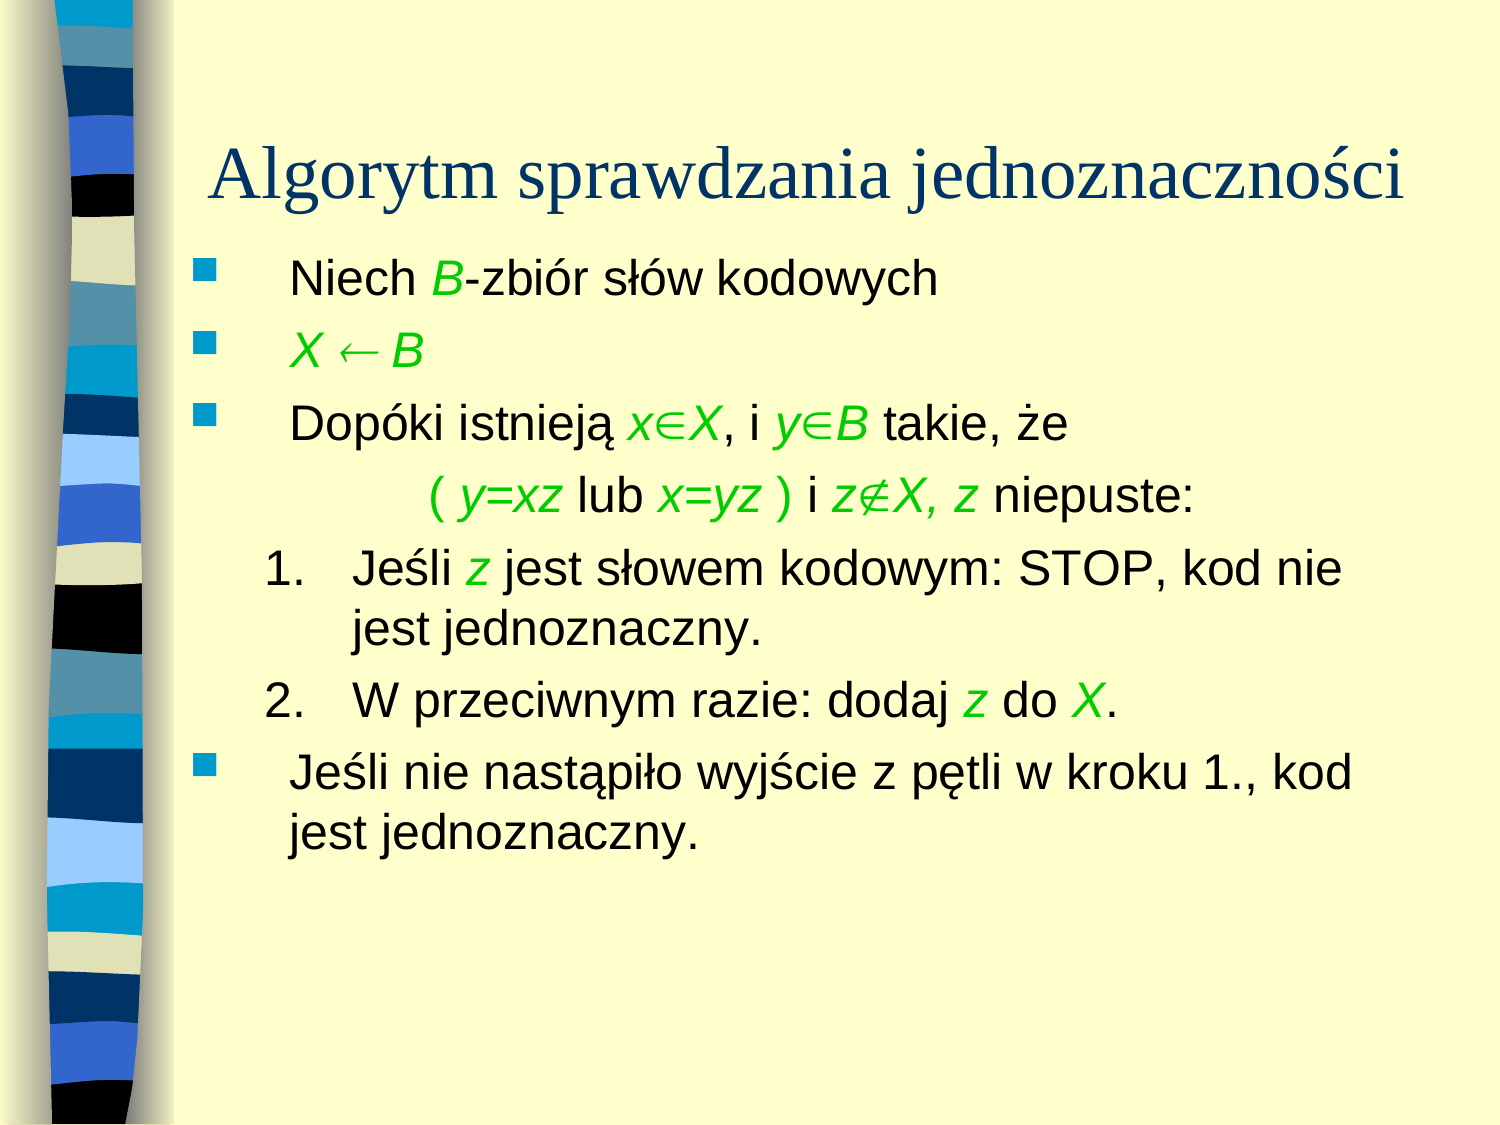

# Algorytm sprawdzania jednoznaczności
Niech B-zbiór słów kodowych
X  B
Dopóki istnieją xX, i yB takie, że
( y=xz lub x=yz ) i zX, z niepuste:
Jeśli z jest słowem kodowym: STOP, kod nie jest jednoznaczny.
W przeciwnym razie: dodaj z do X.
Jeśli nie nastąpiło wyjście z pętli w kroku 1., kod jest jednoznaczny.